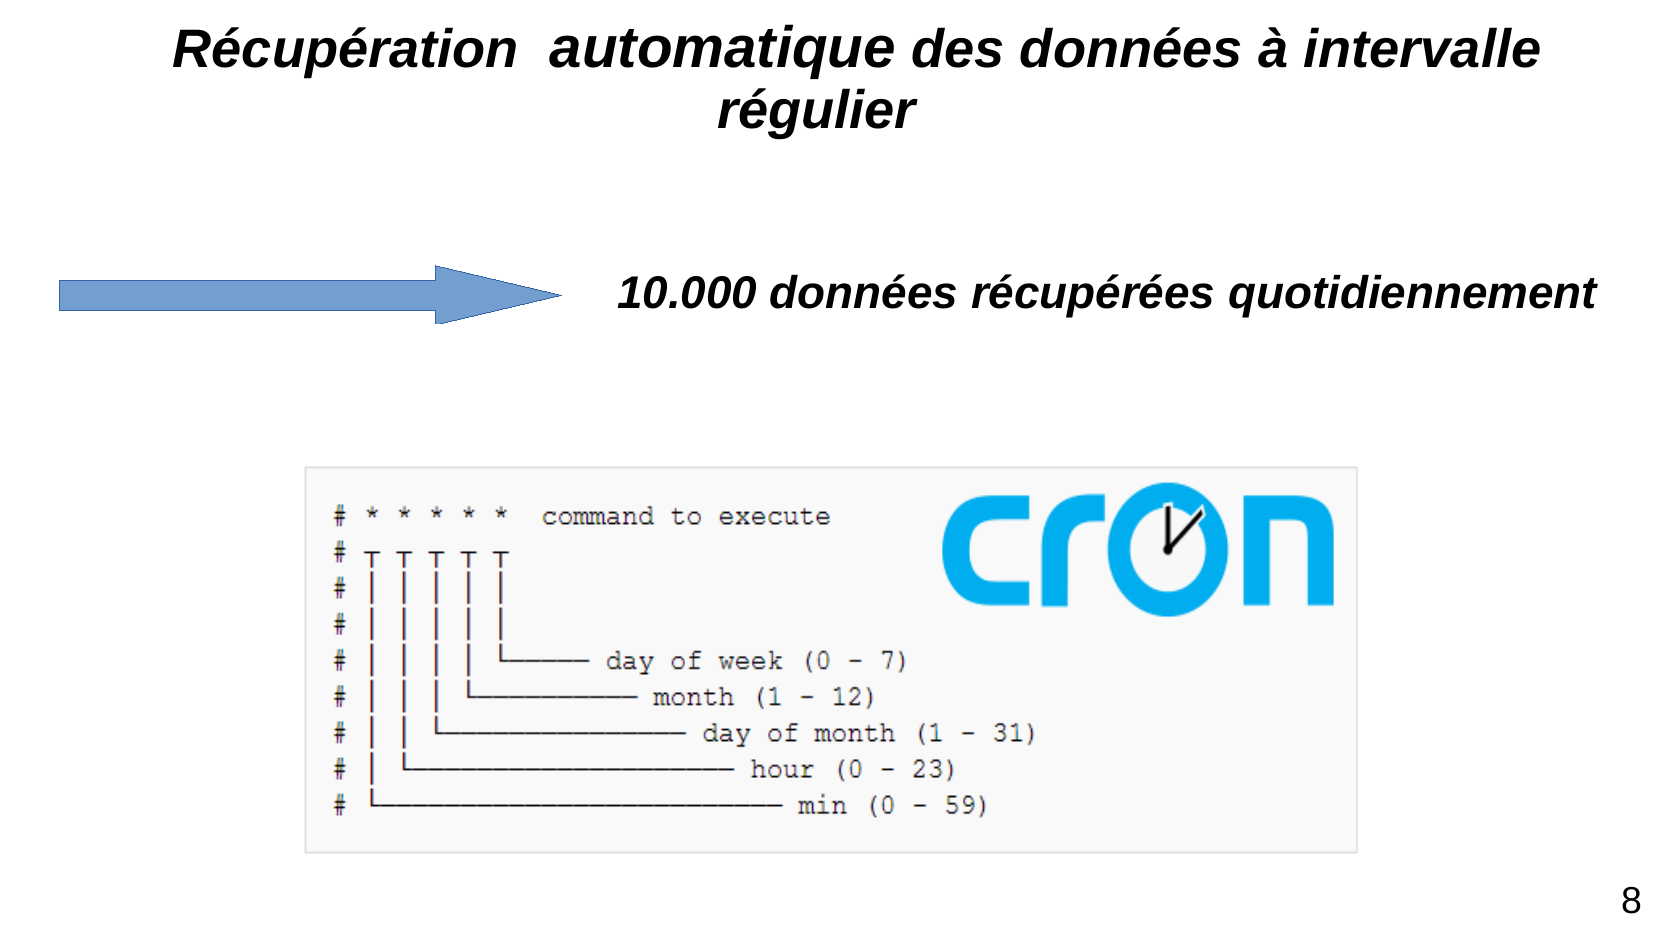

Récupération automatique des données à intervalle régulier
10.000 données récupérées quotidiennement